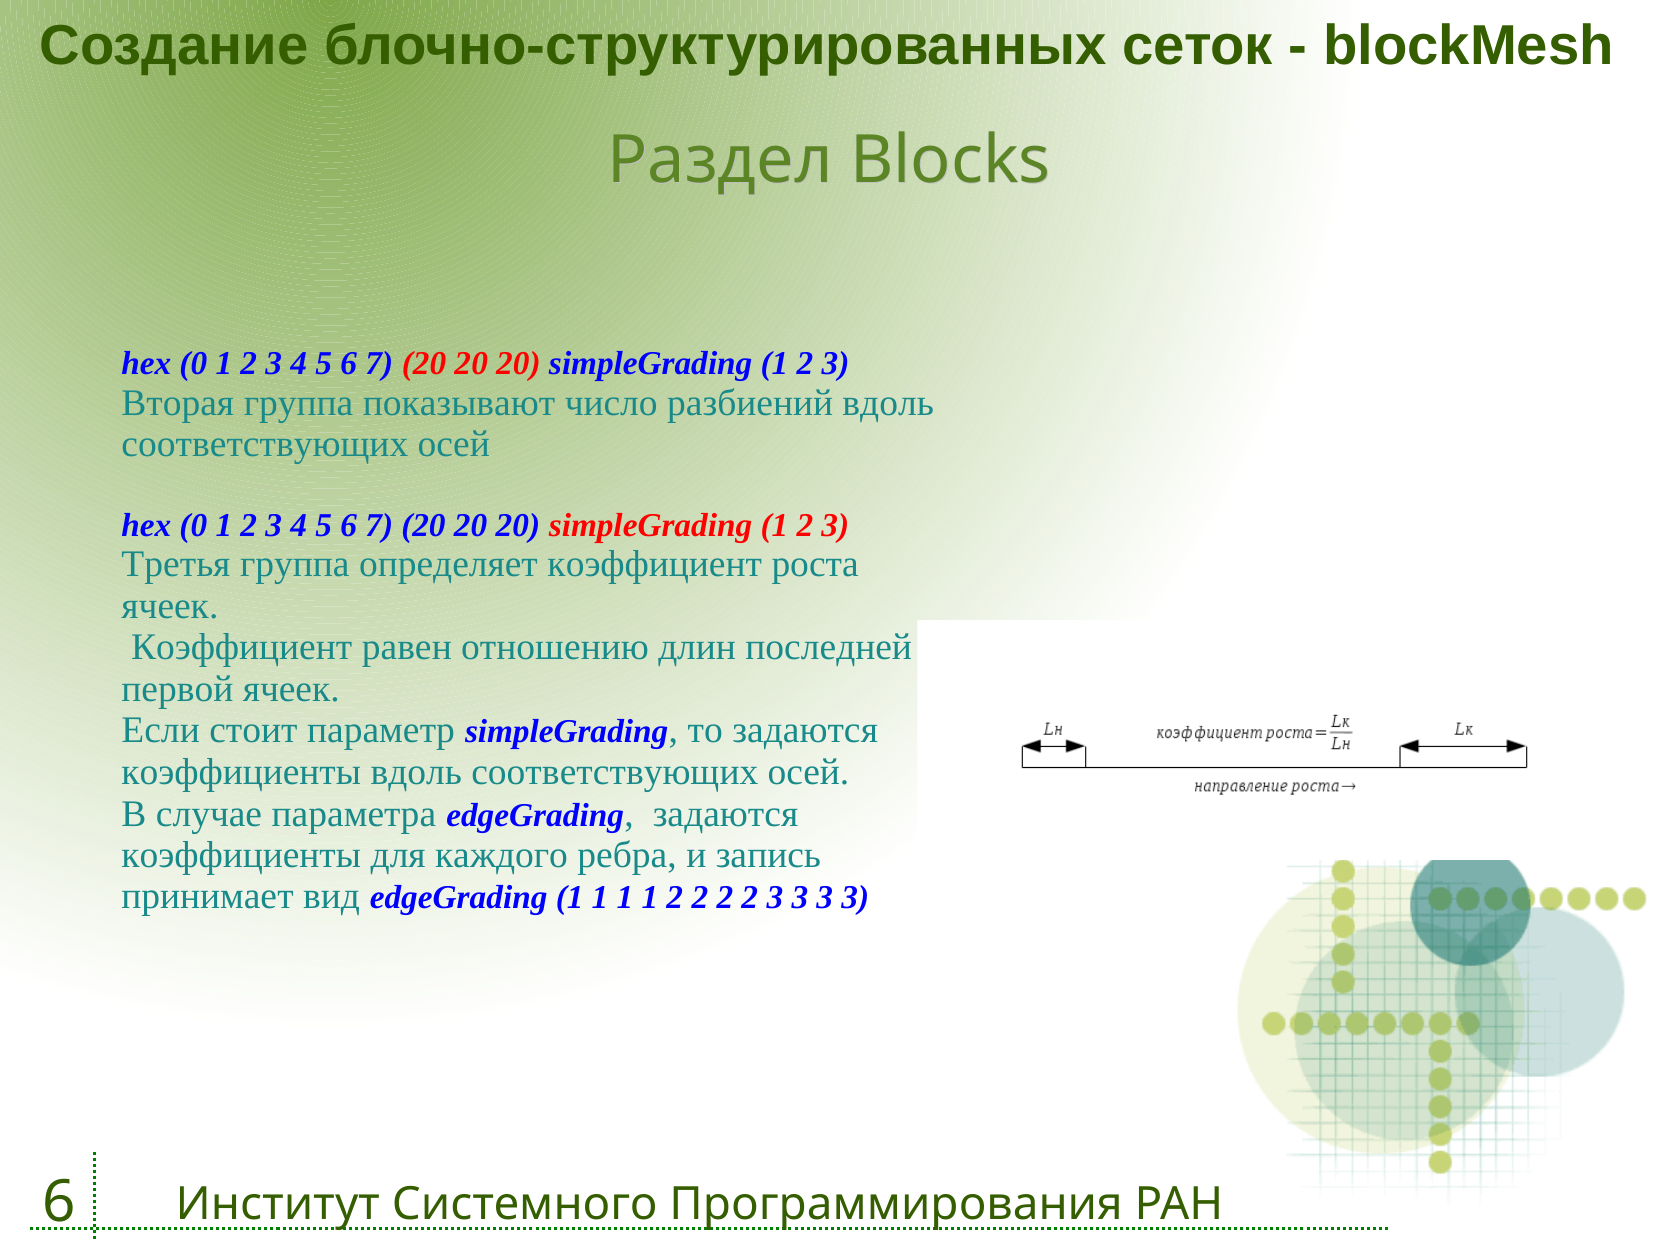

# Раздел Bloсks
hex (0 1 2 3 4 5 6 7) (20 20 20) simpleGrading (1 2 3)
Вторая группа показывают число разбиений вдоль соответствующих осей
hex (0 1 2 3 4 5 6 7) (20 20 20) simpleGrading (1 2 3)
Третья группа определяет коэффициент роста ячеек.
 Коэффициент равен отношению длин последней и первой ячеек.
Если стоит параметр simpleGrading, то задаются коэффициенты вдоль соответствующих осей.
В случае параметра edgeGrading, задаются коэффициенты для каждого ребра, и запись принимает вид edgeGrading (1 1 1 1 2 2 2 2 3 3 3 3)